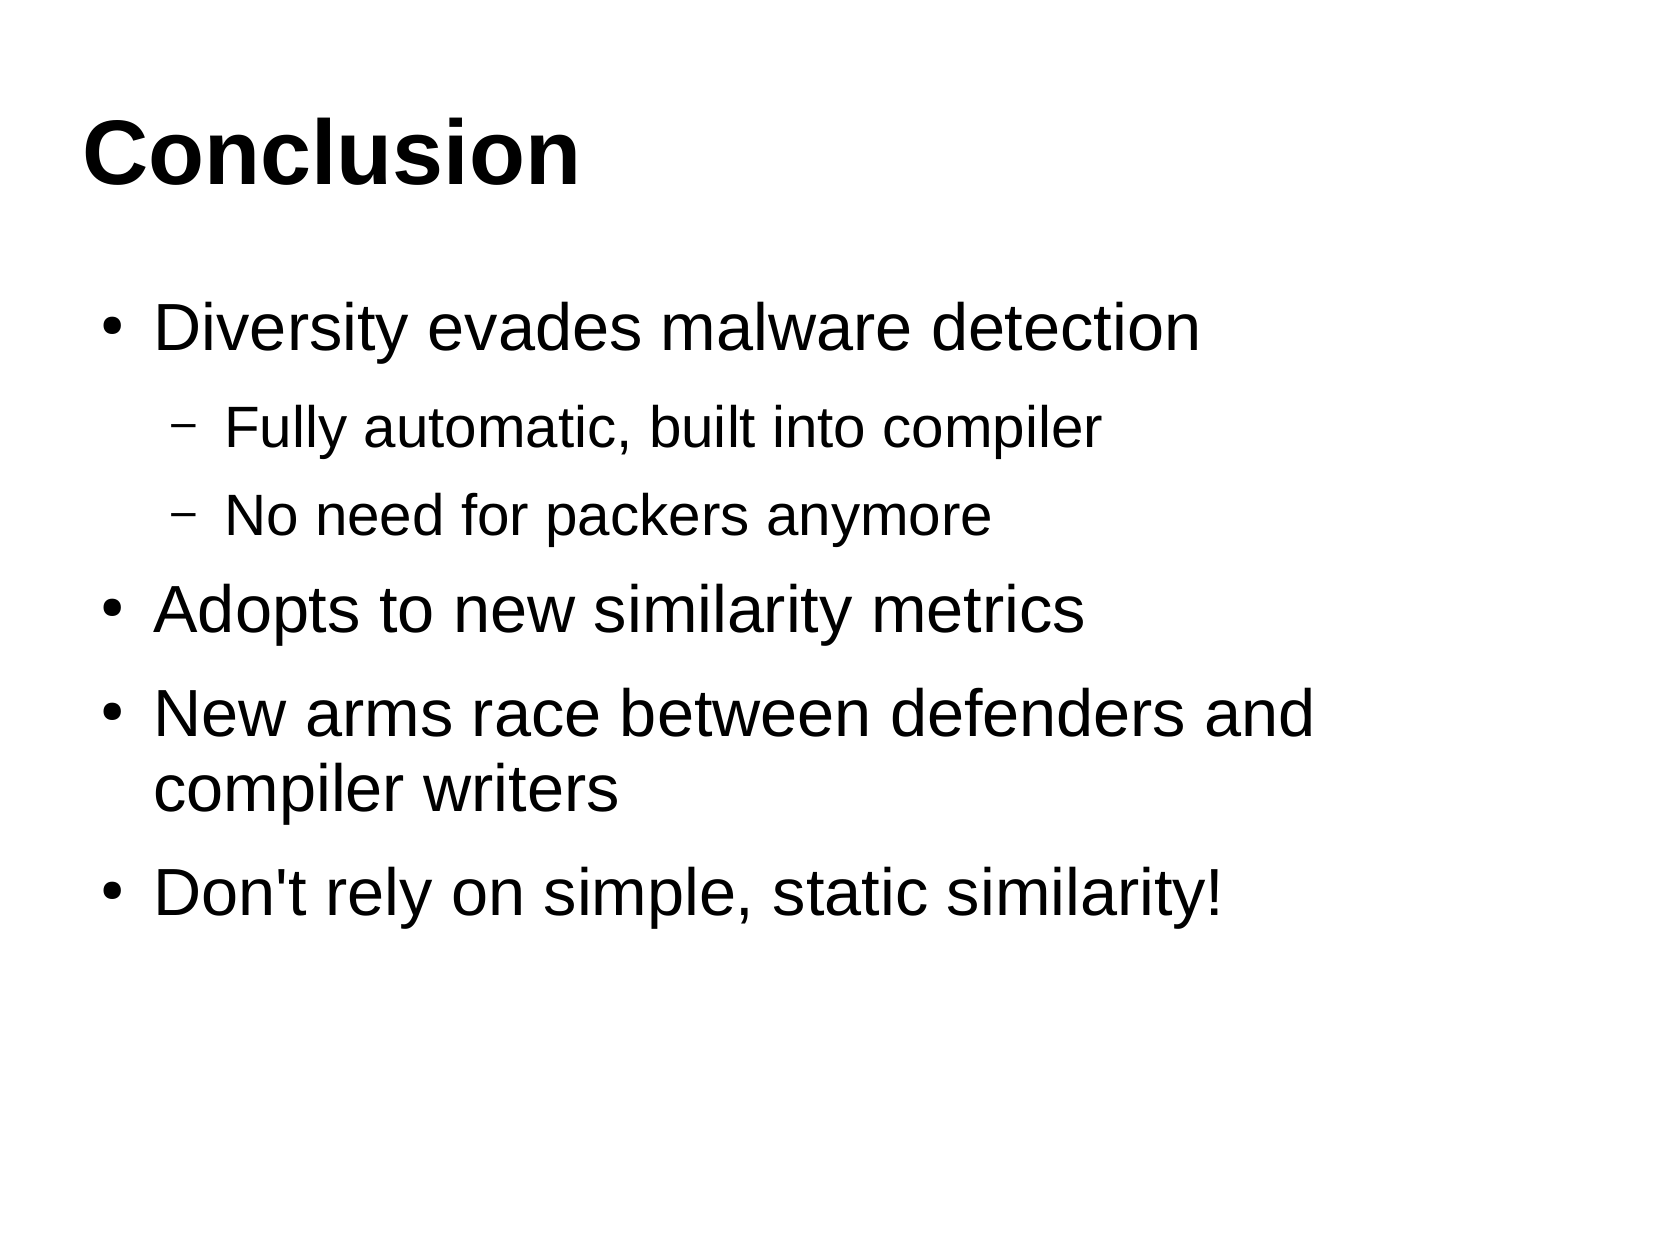

# Conclusion
Diversity evades malware detection
Fully automatic, built into compiler
No need for packers anymore
Adopts to new similarity metrics
New arms race between defenders and compiler writers
Don't rely on simple, static similarity!